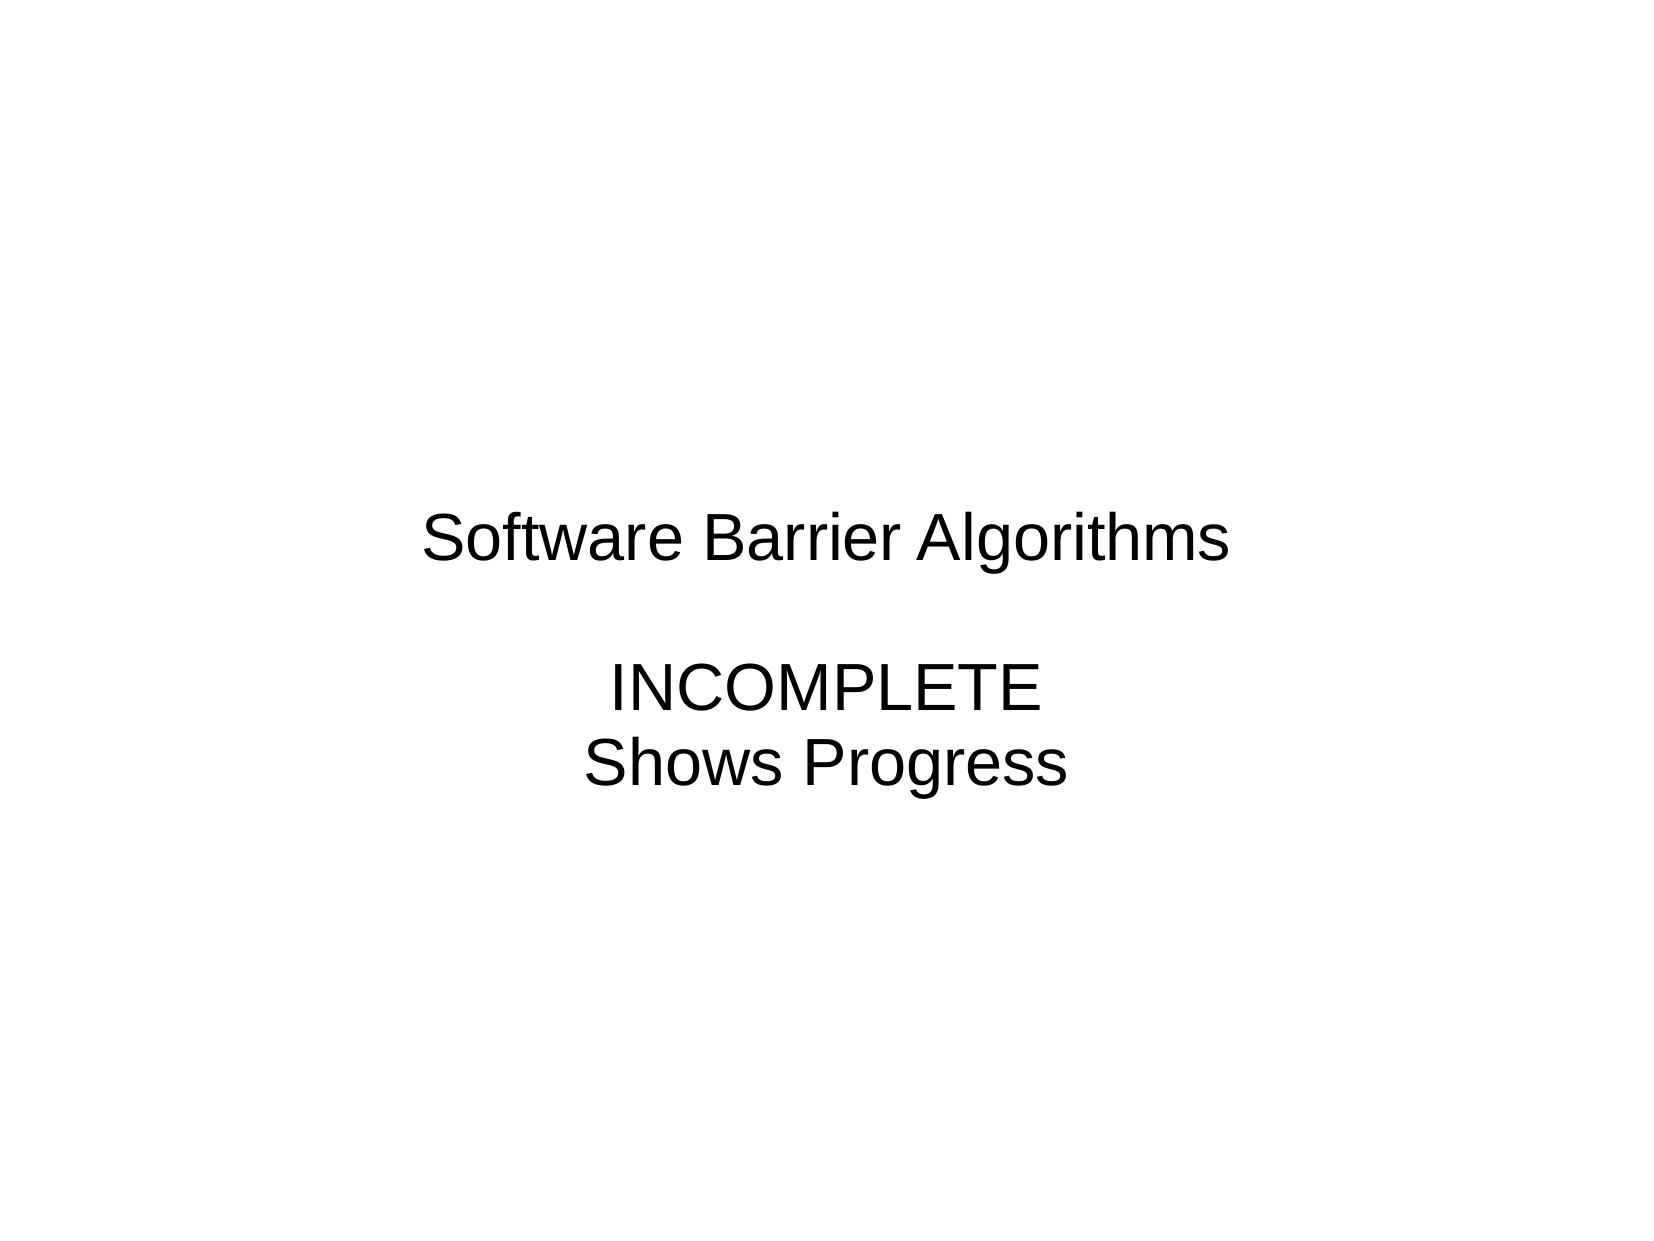

#
Software Barrier Algorithms
INCOMPLETE
Shows Progress